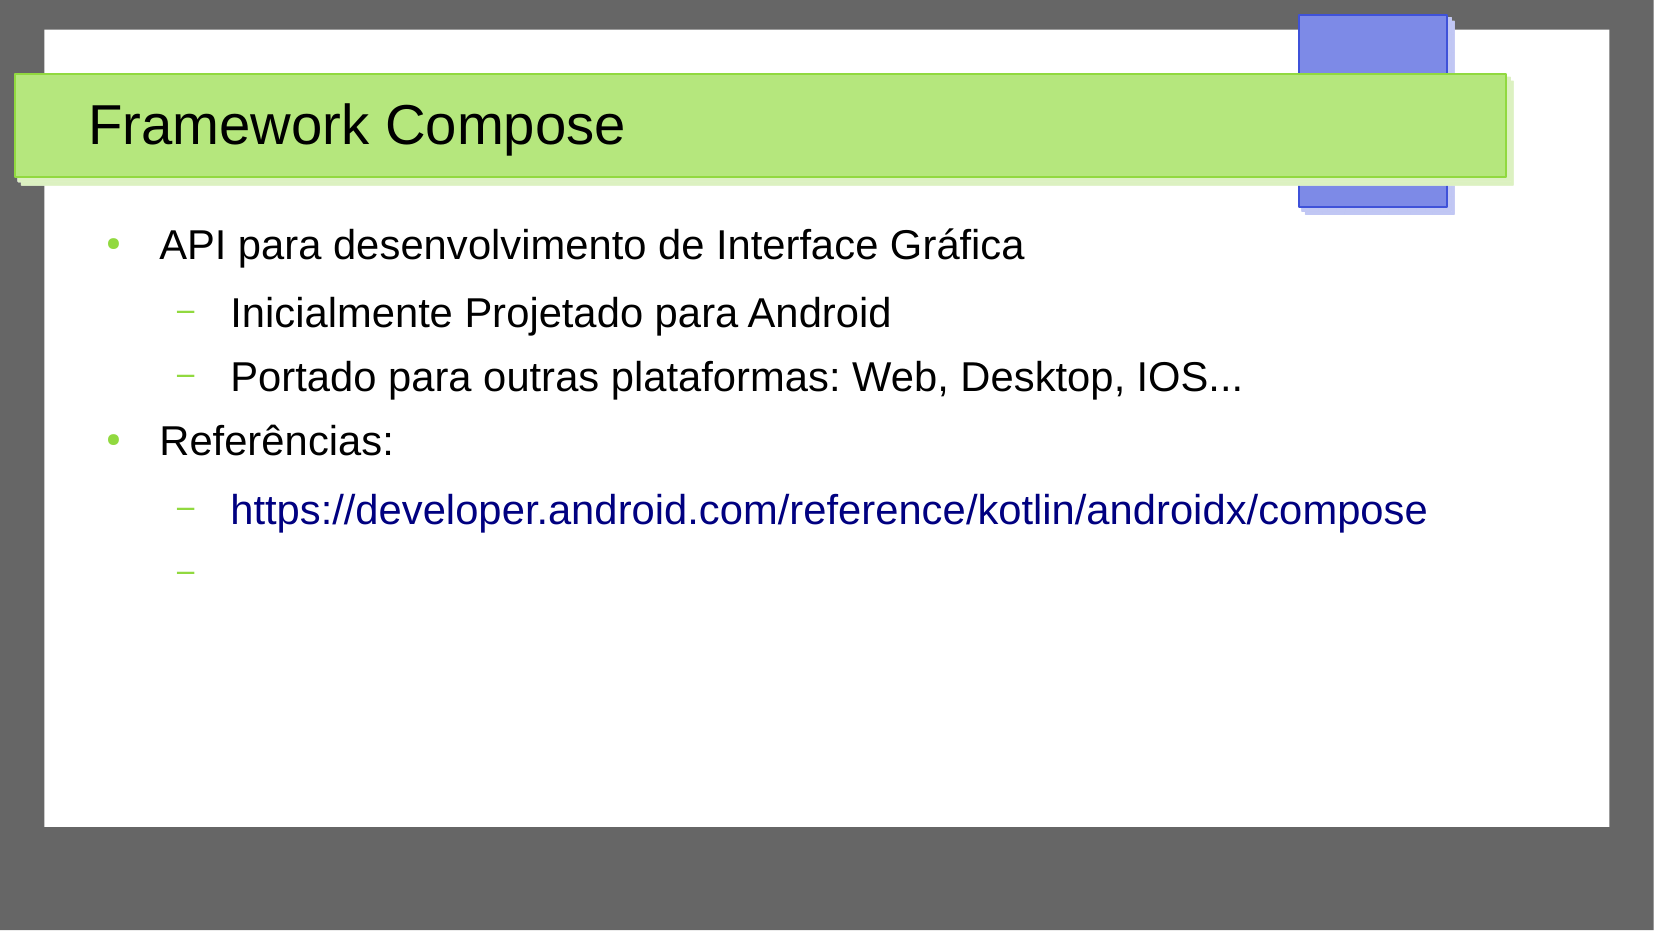

# Framework Compose
API para desenvolvimento de Interface Gráfica
Inicialmente Projetado para Android
Portado para outras plataformas: Web, Desktop, IOS...
Referências:
https://developer.android.com/reference/kotlin/androidx/compose